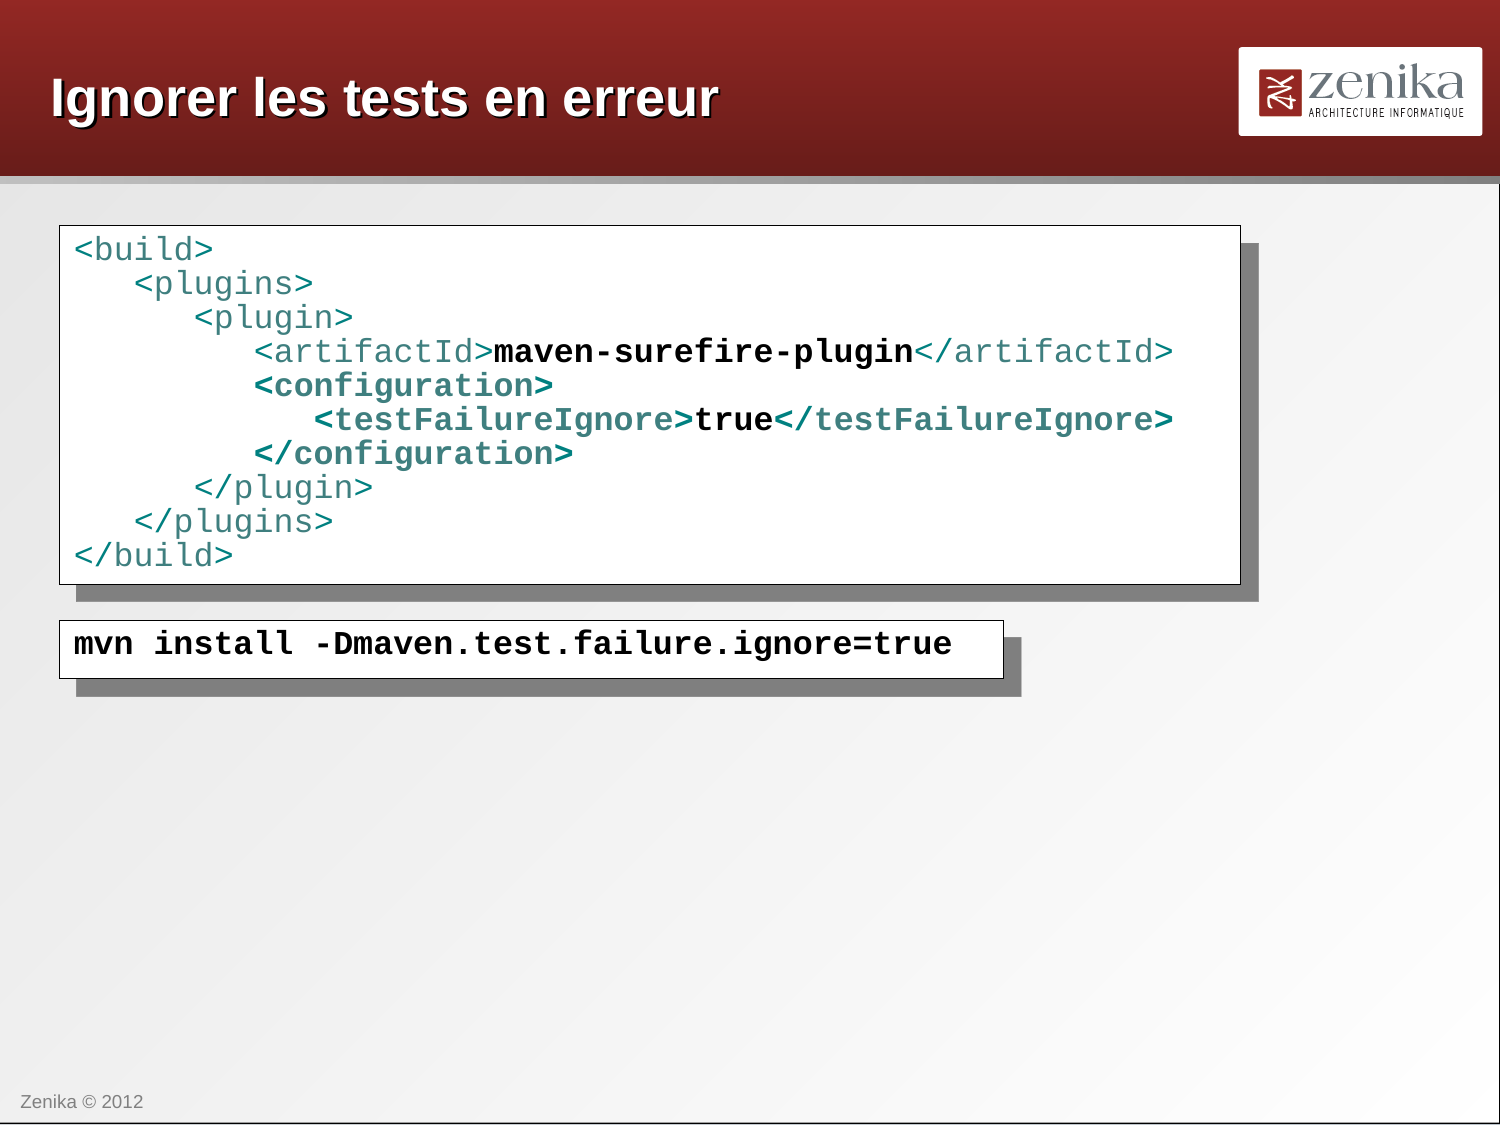

# Ignorer les tests en erreur
<build>
 <plugins>
 <plugin>
 <artifactId>maven-surefire-plugin</artifactId>
 <configuration>
 <testFailureIgnore>true</testFailureIgnore>
 </configuration>
 </plugin>
 </plugins>
</build>
mvn install -Dmaven.test.failure.ignore=true